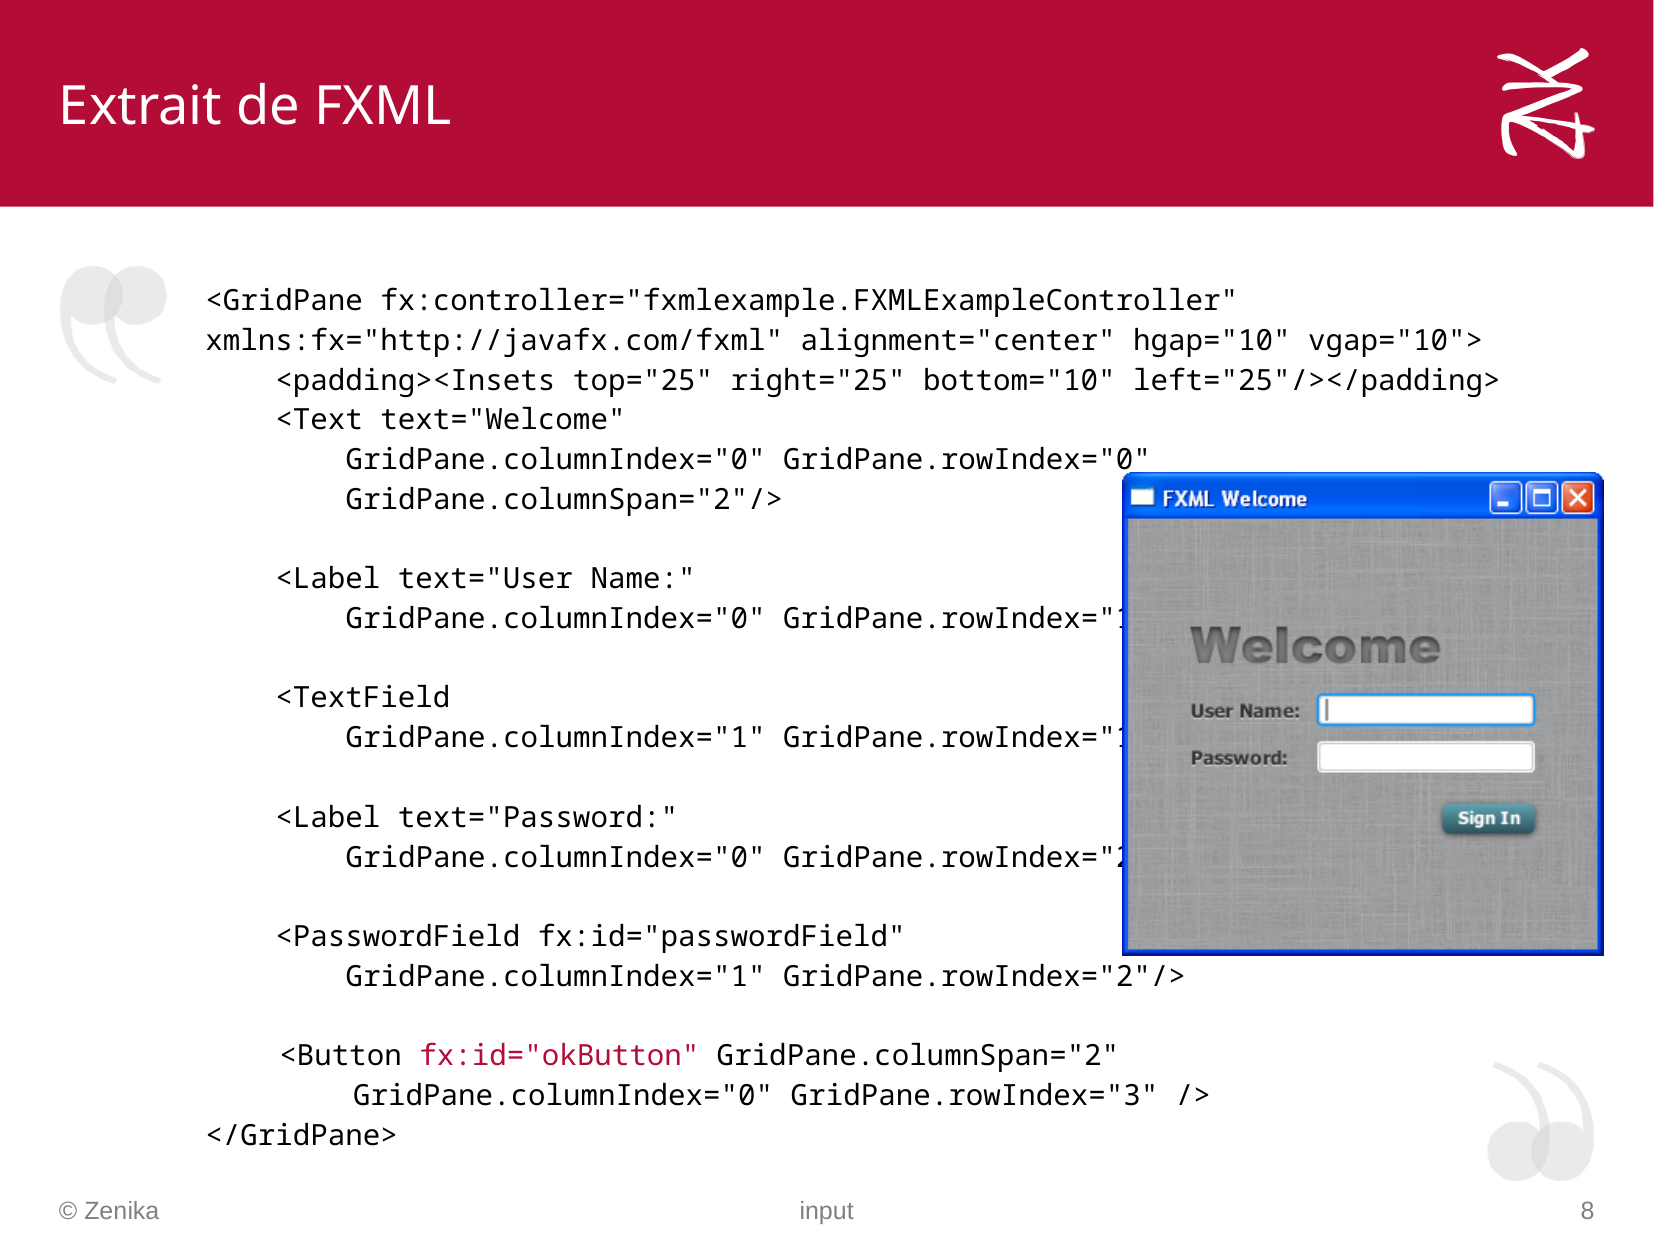

# Extrait de FXML
<GridPane fx:controller="fxmlexample.FXMLExampleController"
xmlns:fx="http://javafx.com/fxml" alignment="center" hgap="10" vgap="10">
 <padding><Insets top="25" right="25" bottom="10" left="25"/></padding>
 <Text text="Welcome"
 GridPane.columnIndex="0" GridPane.rowIndex="0"
 GridPane.columnSpan="2"/>
 <Label text="User Name:"
 GridPane.columnIndex="0" GridPane.rowIndex="1"/>
 <TextField
 GridPane.columnIndex="1" GridPane.rowIndex="1"/>
 <Label text="Password:"
 GridPane.columnIndex="0" GridPane.rowIndex="2"/>
 <PasswordField fx:id="passwordField"
 GridPane.columnIndex="1" GridPane.rowIndex="2"/>
	<Button fx:id="okButton" GridPane.columnSpan="2"
		GridPane.columnIndex="0" GridPane.rowIndex="3" />
</GridPane>